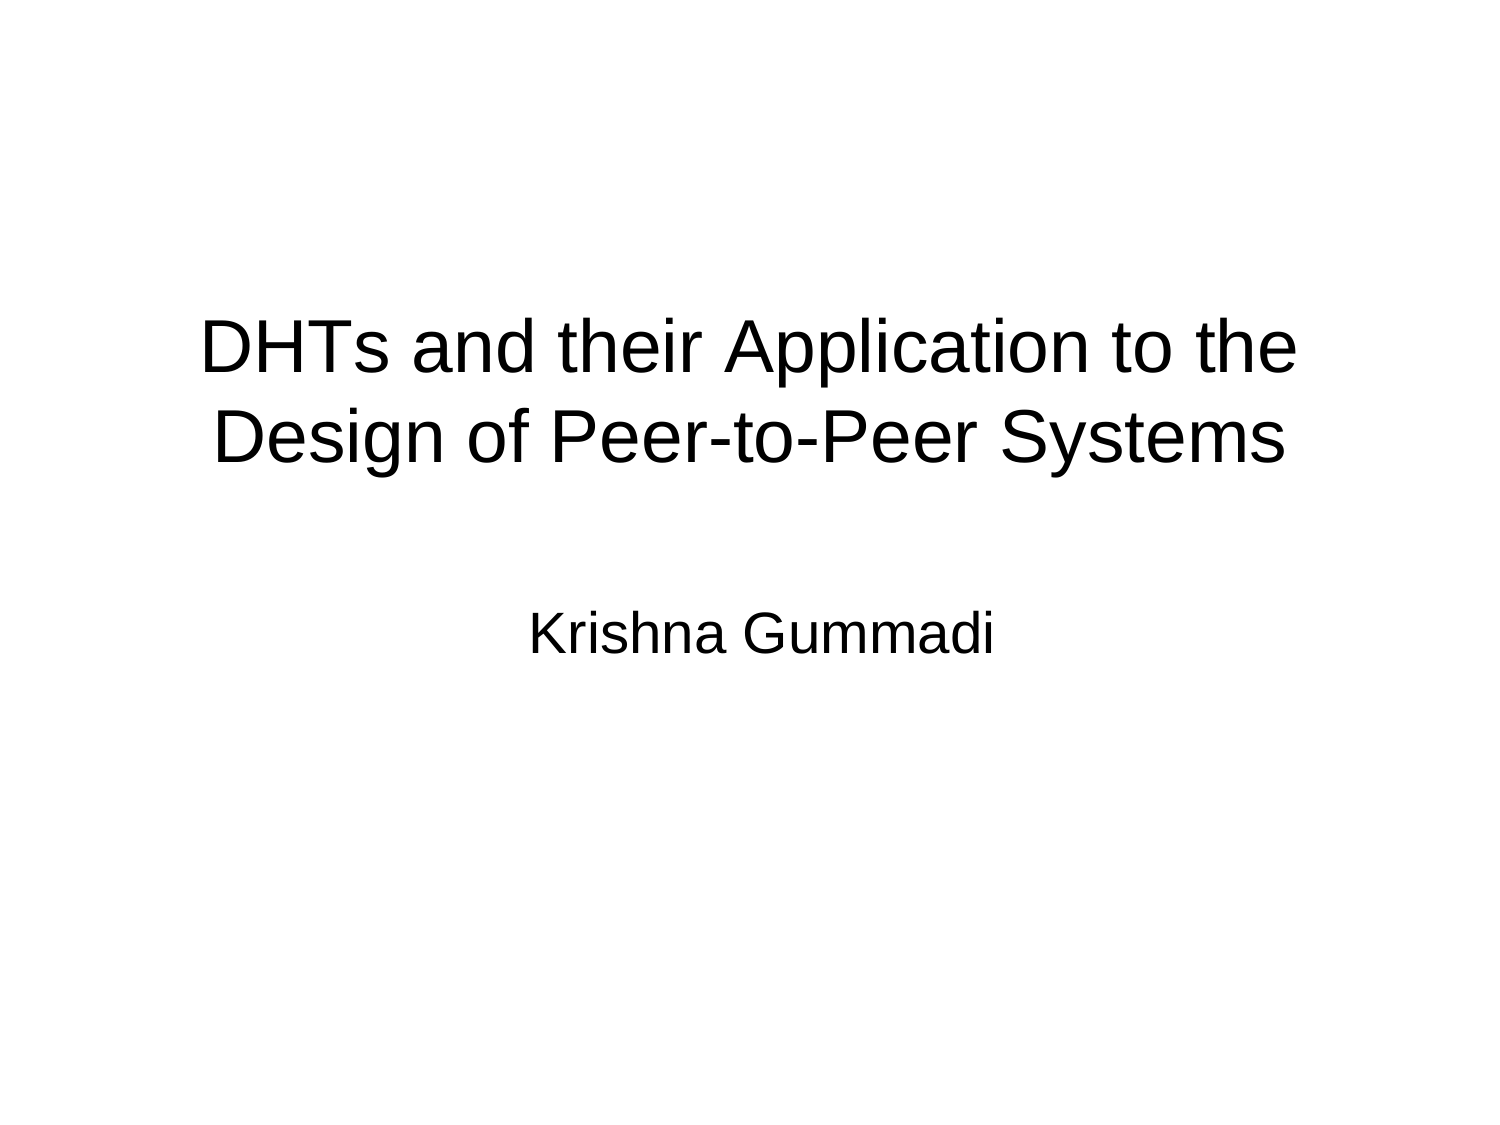

# DHTs and their Application to the Design of Peer-to-Peer Systems
Krishna Gummadi